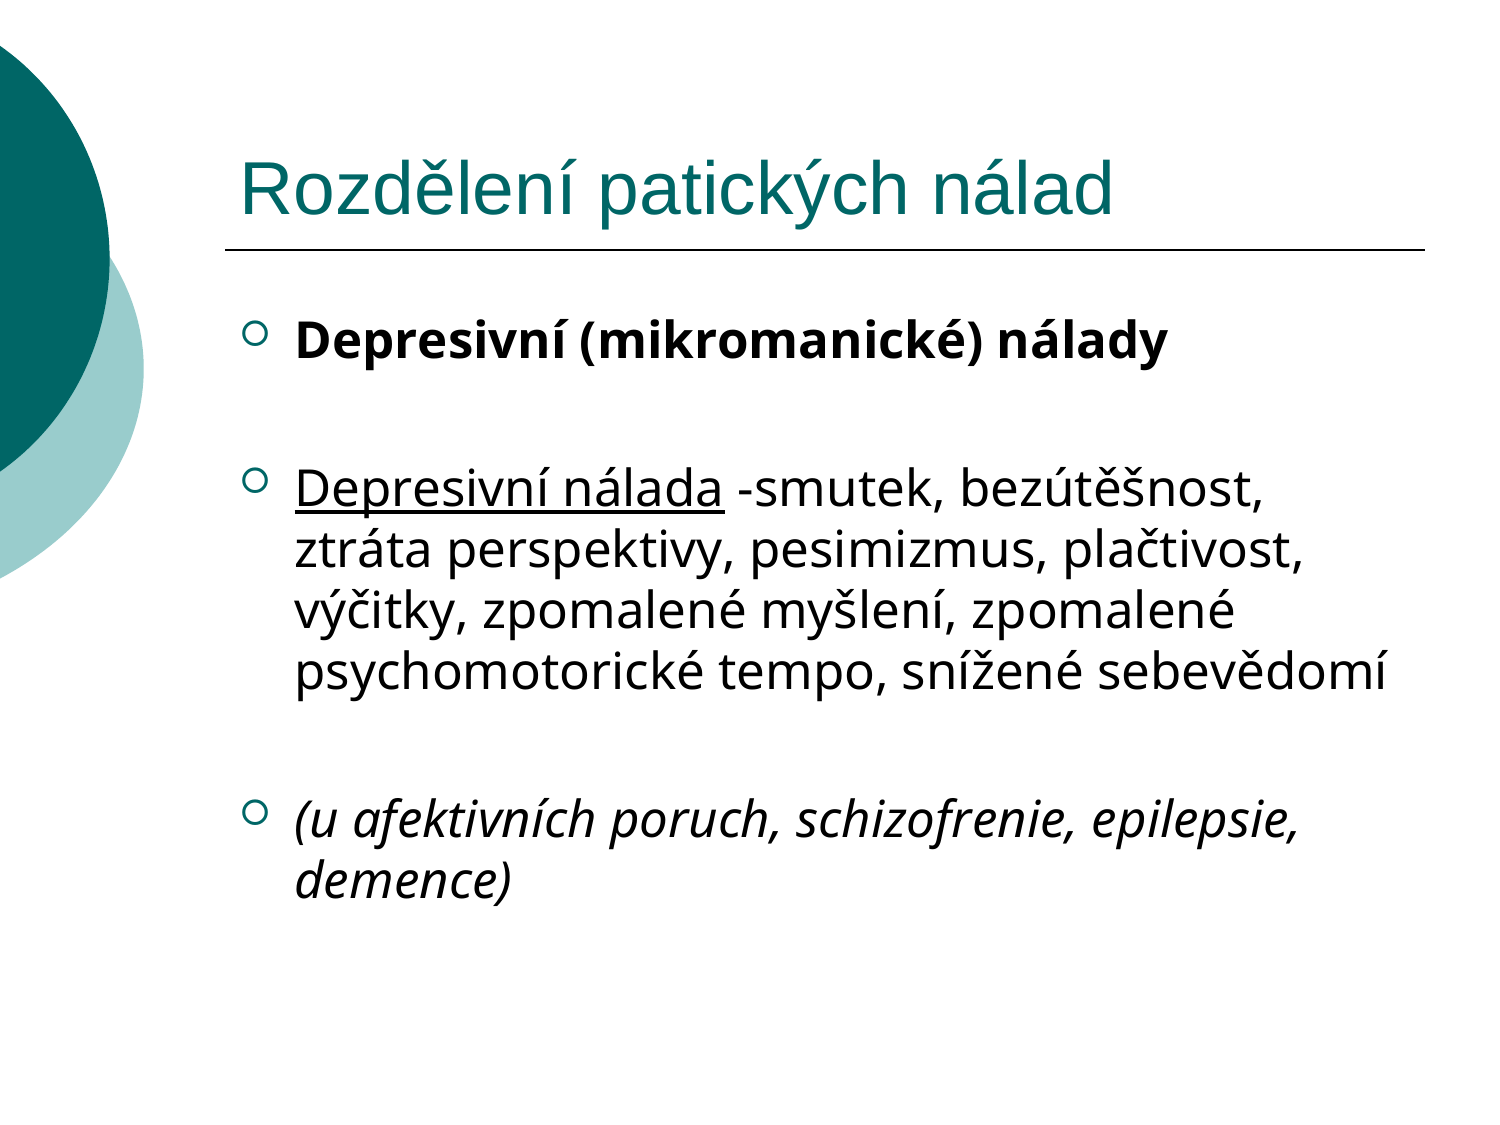

# Rozdělení patických nálad
Depresivní (mikromanické) nálady
Depresivní nálada -smutek, bezútěšnost, ztráta perspektivy, pesimizmus, plačtivost, výčitky, zpomalené myšlení, zpomalené psychomotorické tempo, snížené sebevědomí
(u afektivních poruch, schizofrenie, epilepsie, demence)